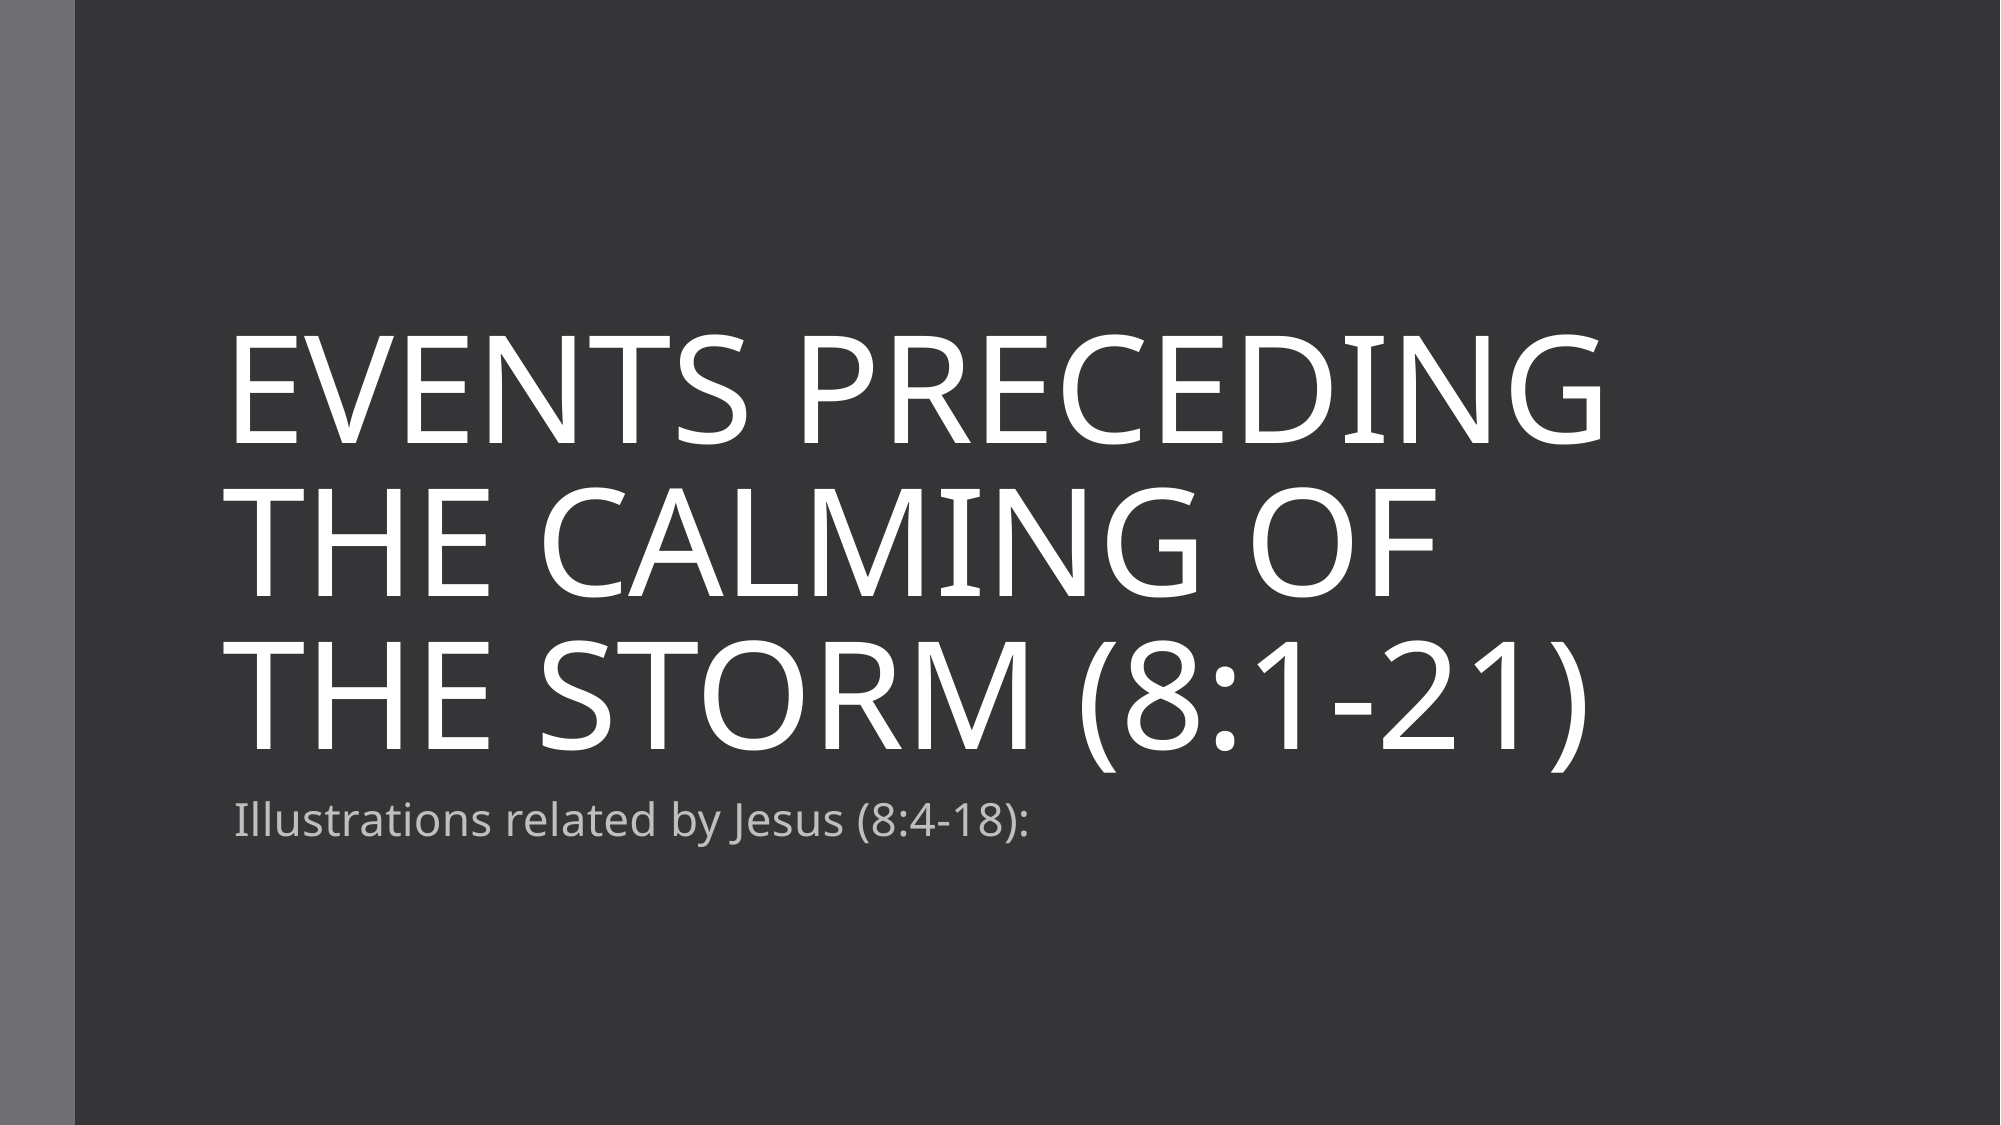

# EVENTS PRECEDING THE CALMING OF THE STORM (8:1-21)
 Illustrations related by Jesus (8:4-18):